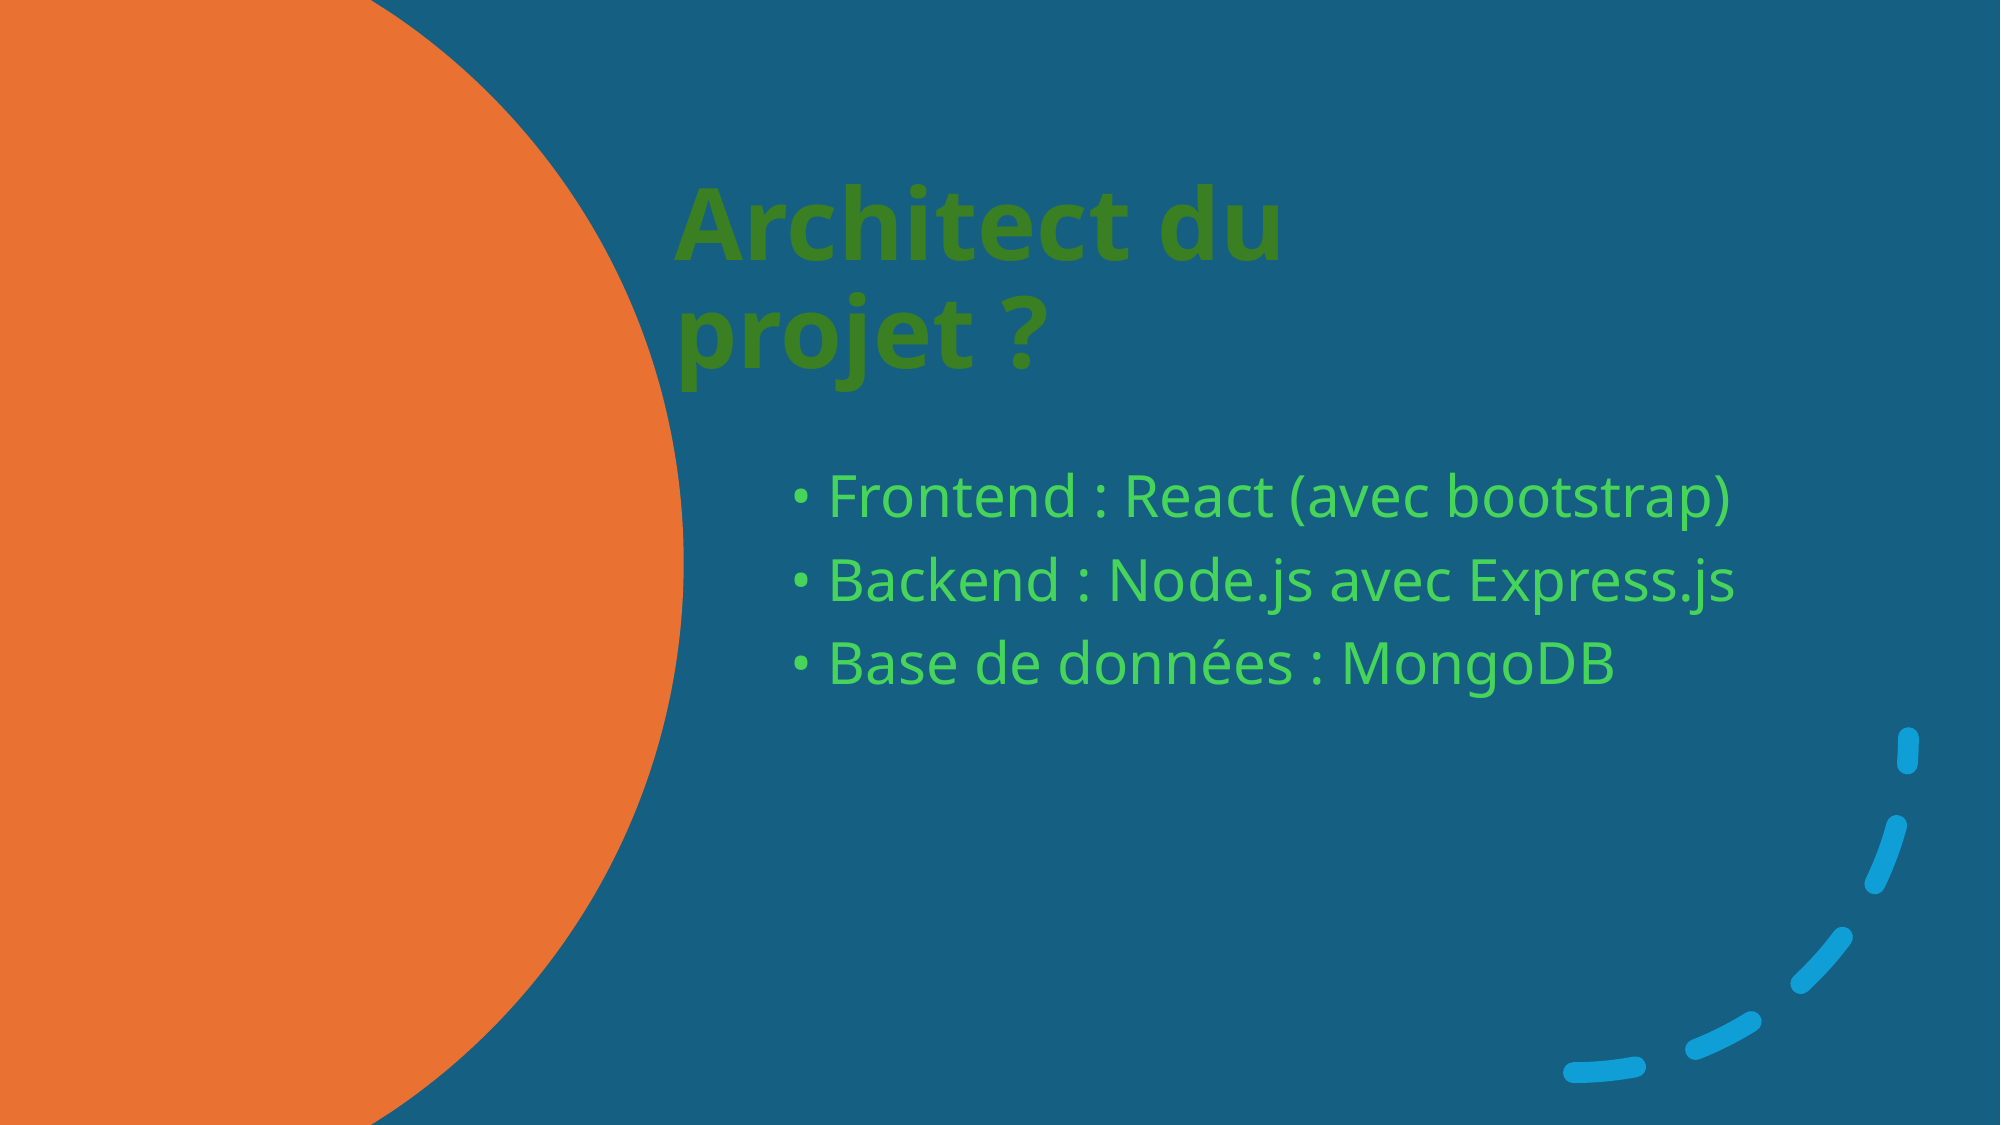

# Architect du projet ?
• Frontend : React (avec bootstrap)
• Backend : Node.js avec Express.js
• Base de données : MongoDB